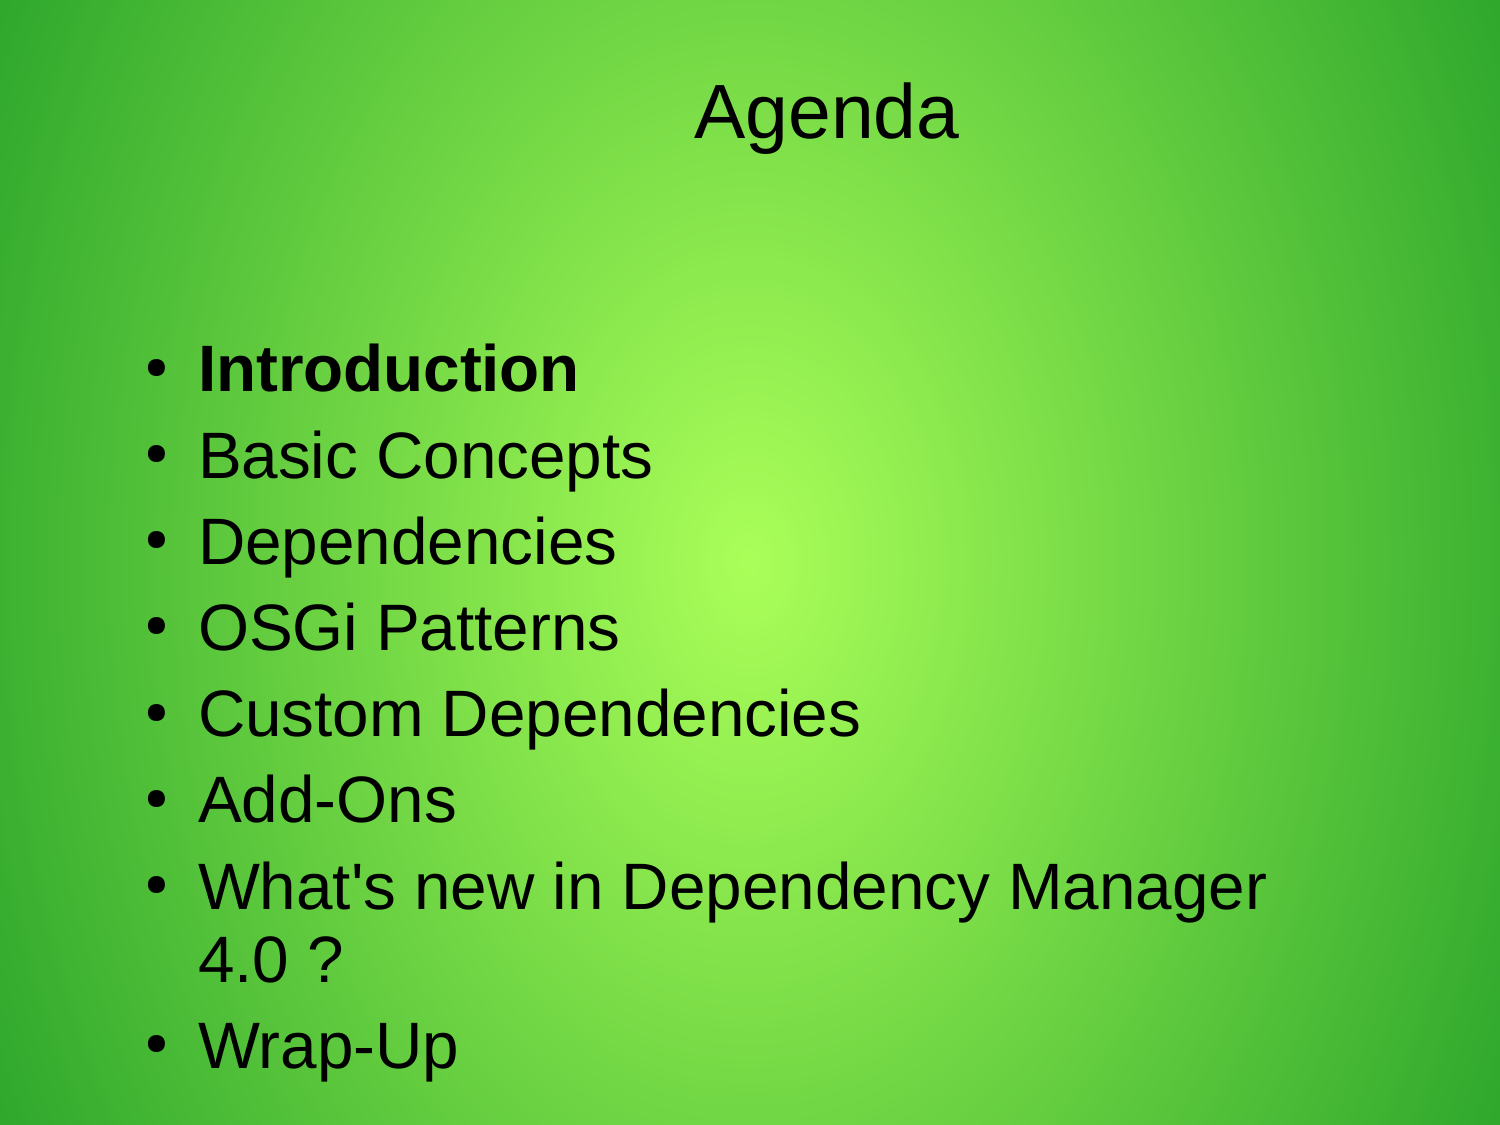

# Agenda
Introduction
Basic Concepts
Dependencies
OSGi Patterns
Custom Dependencies
Add-Ons
What's new in Dependency Manager 4.0 ?
Wrap-Up